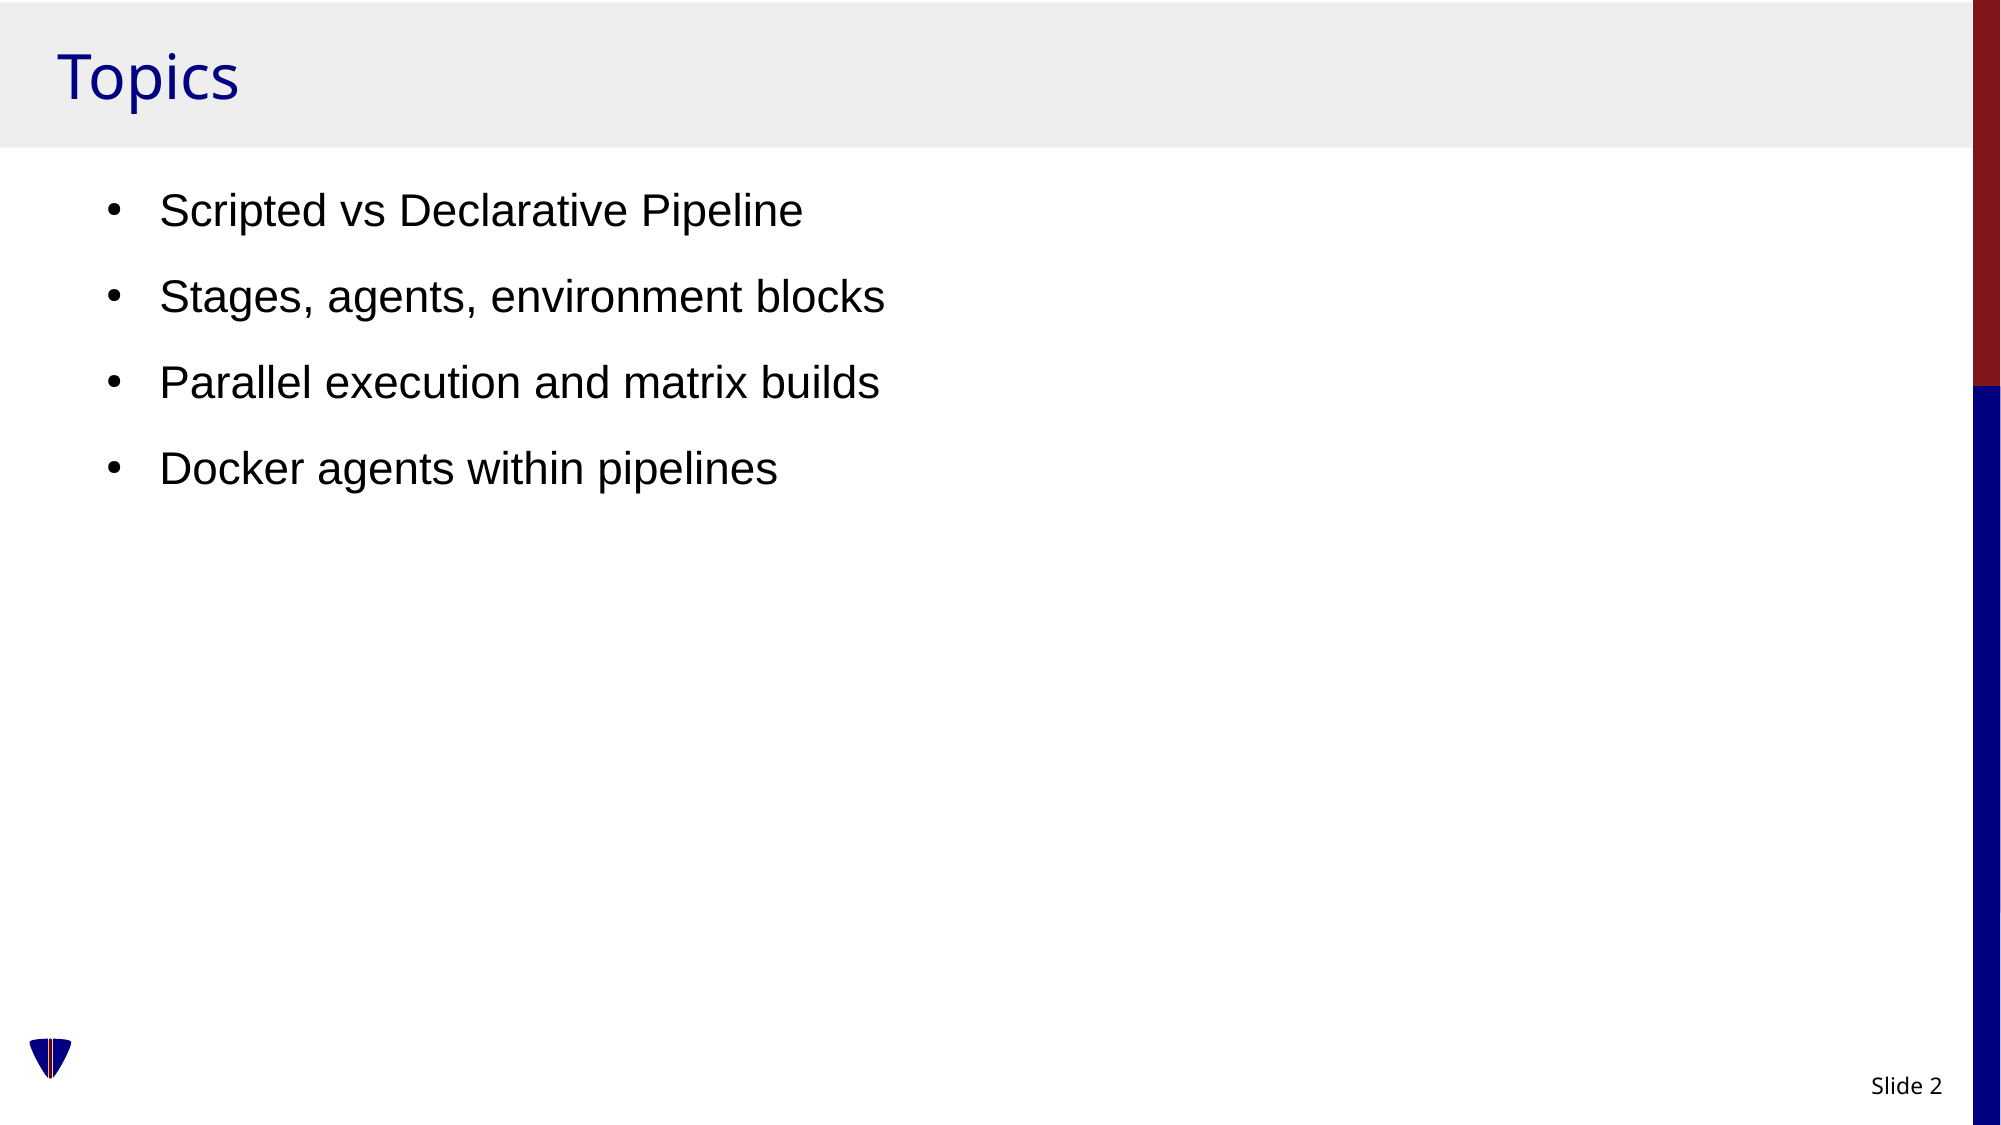

# Topics
Scripted vs Declarative Pipeline
Stages, agents, environment blocks
Parallel execution and matrix builds
Docker agents within pipelines